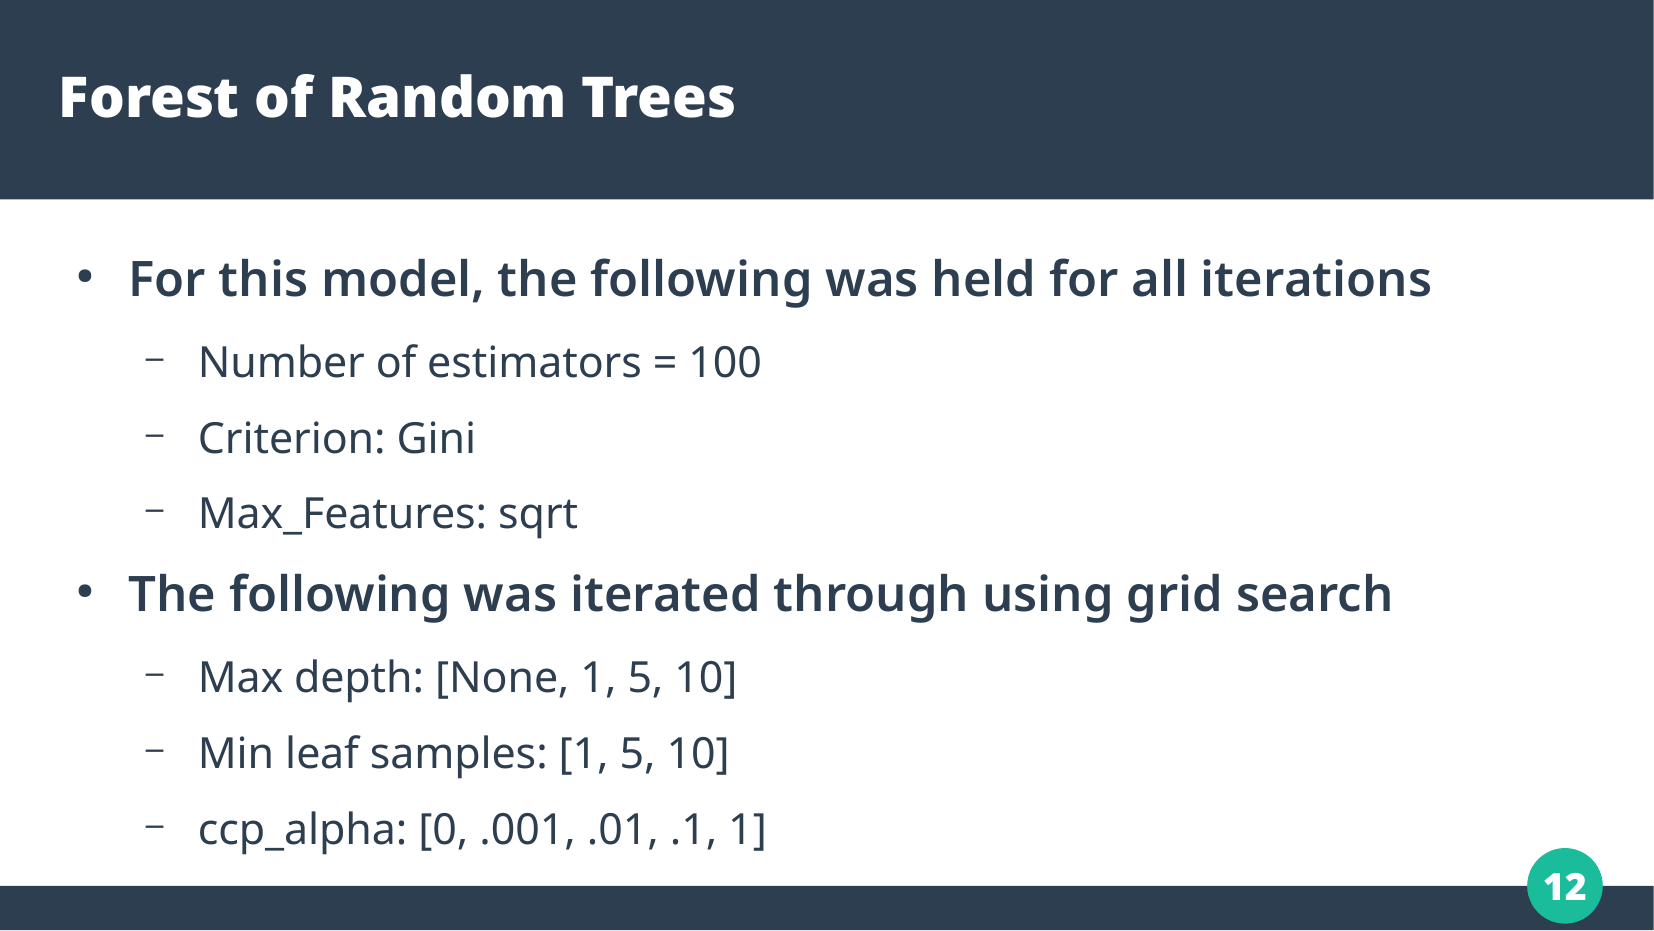

# Forest of Random Trees
For this model, the following was held for all iterations
Number of estimators = 100
Criterion: Gini
Max_Features: sqrt
The following was iterated through using grid search
Max depth: [None, 1, 5, 10]
Min leaf samples: [1, 5, 10]
ccp_alpha: [0, .001, .01, .1, 1]